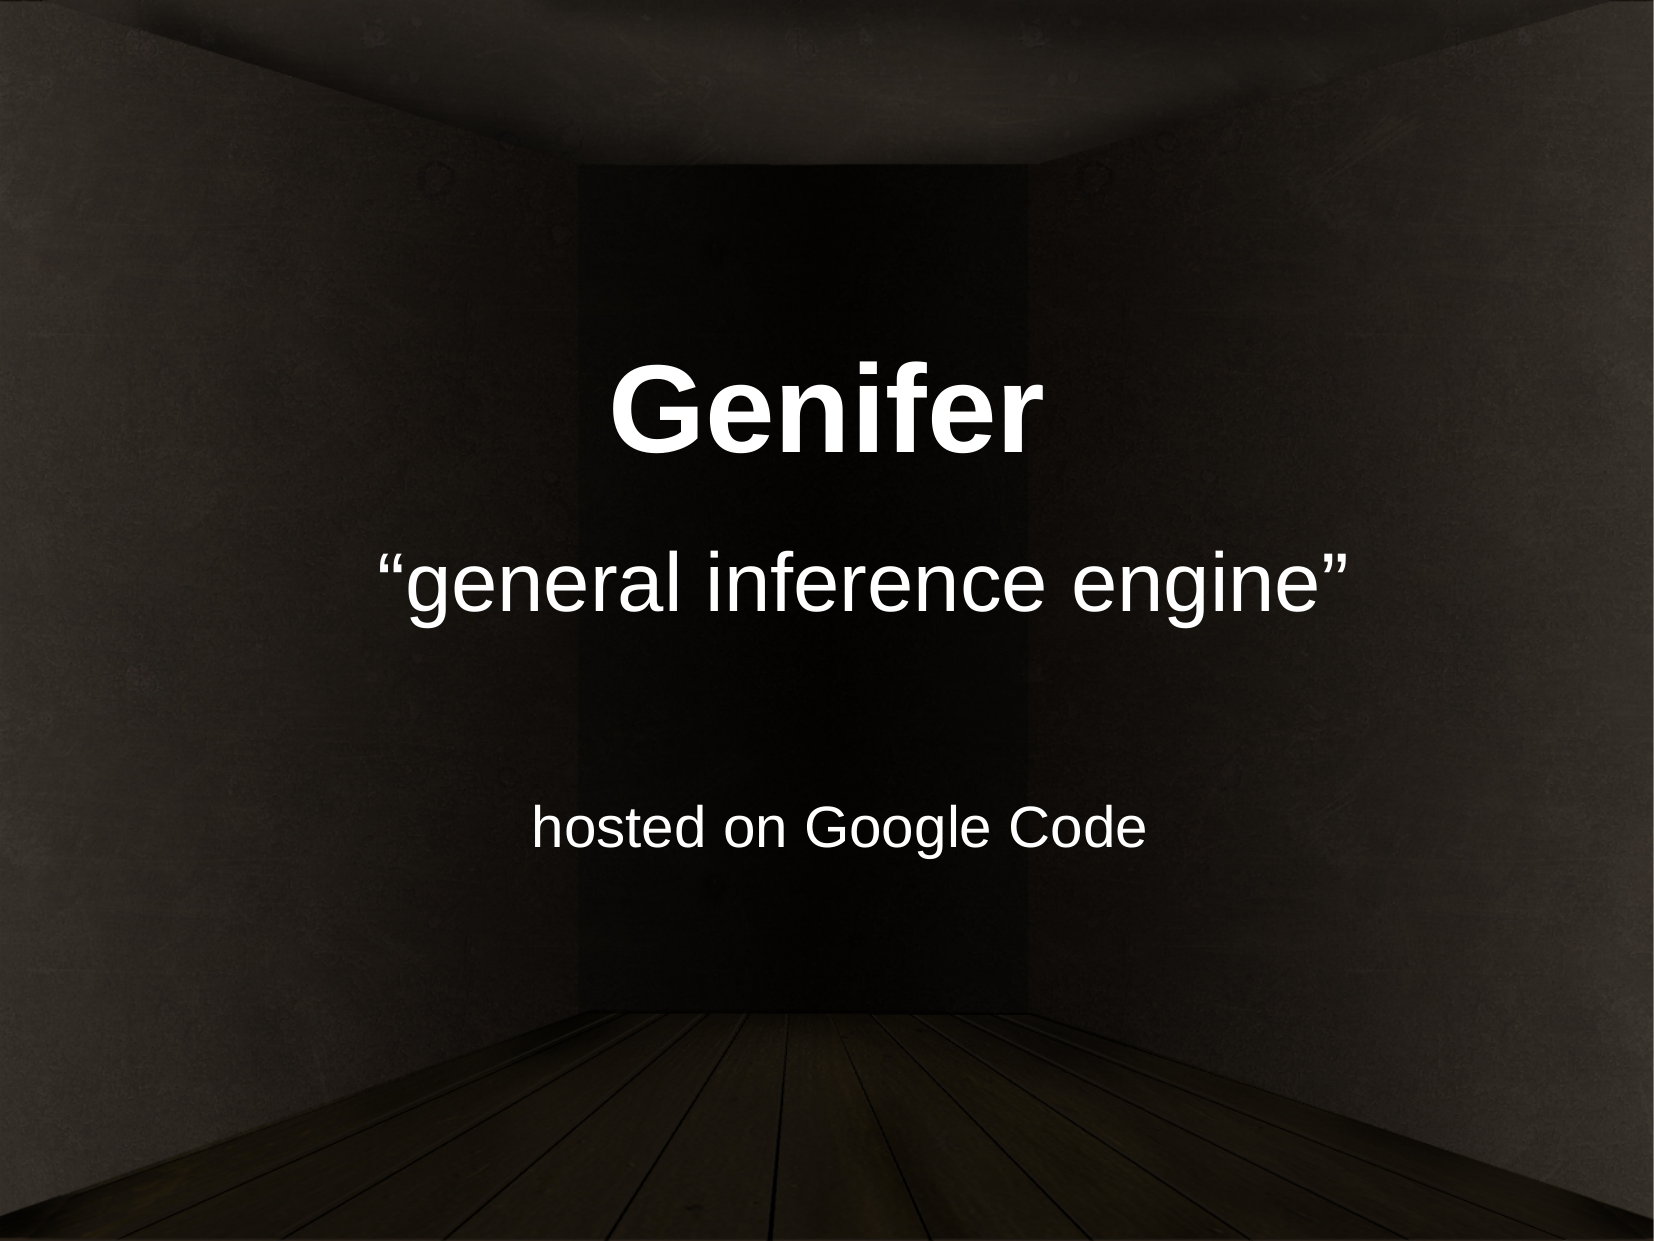

# Genifer
“general inference engine”
hosted on Google Code